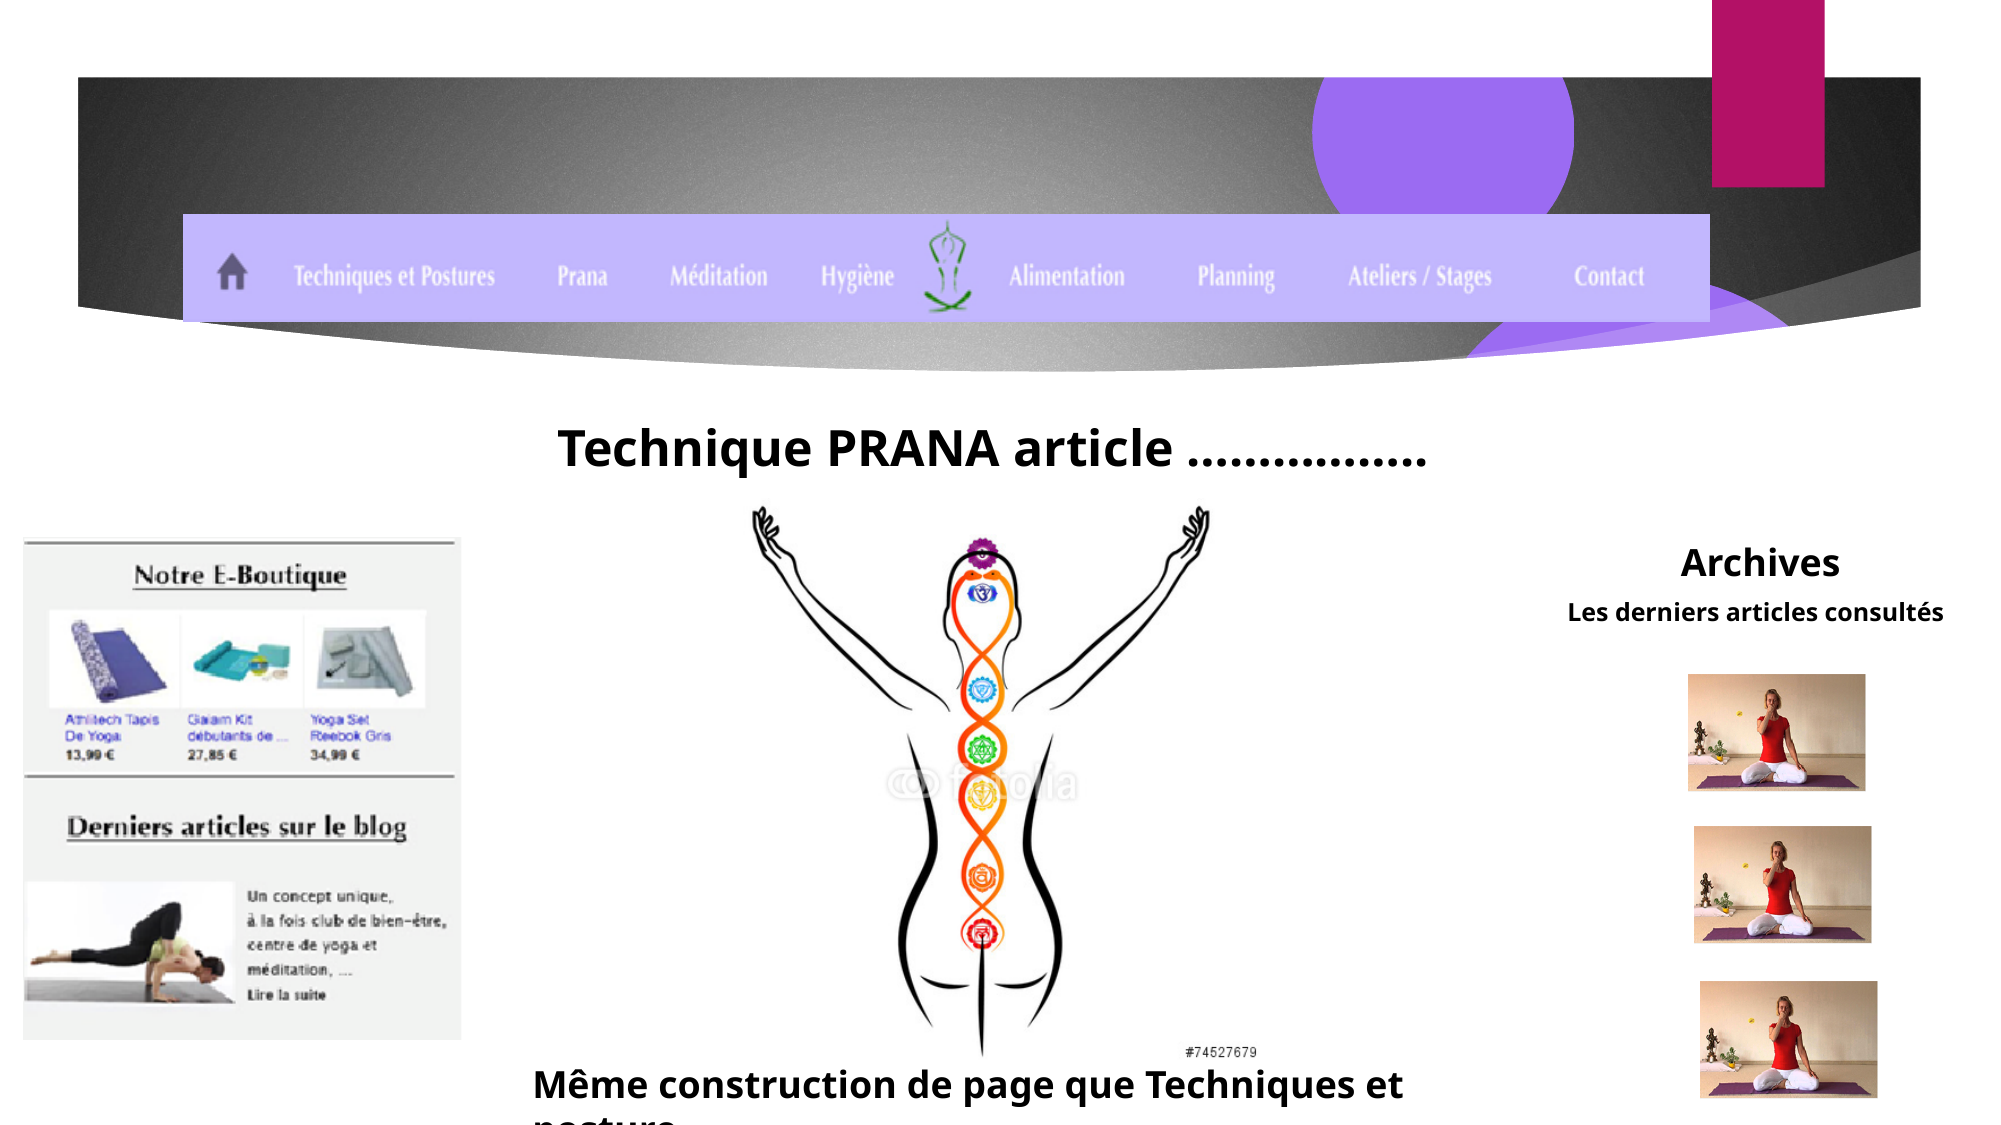

Technique PRANA article ……………..
Archives
Les derniers articles consultés
Même construction de page que Techniques et posture